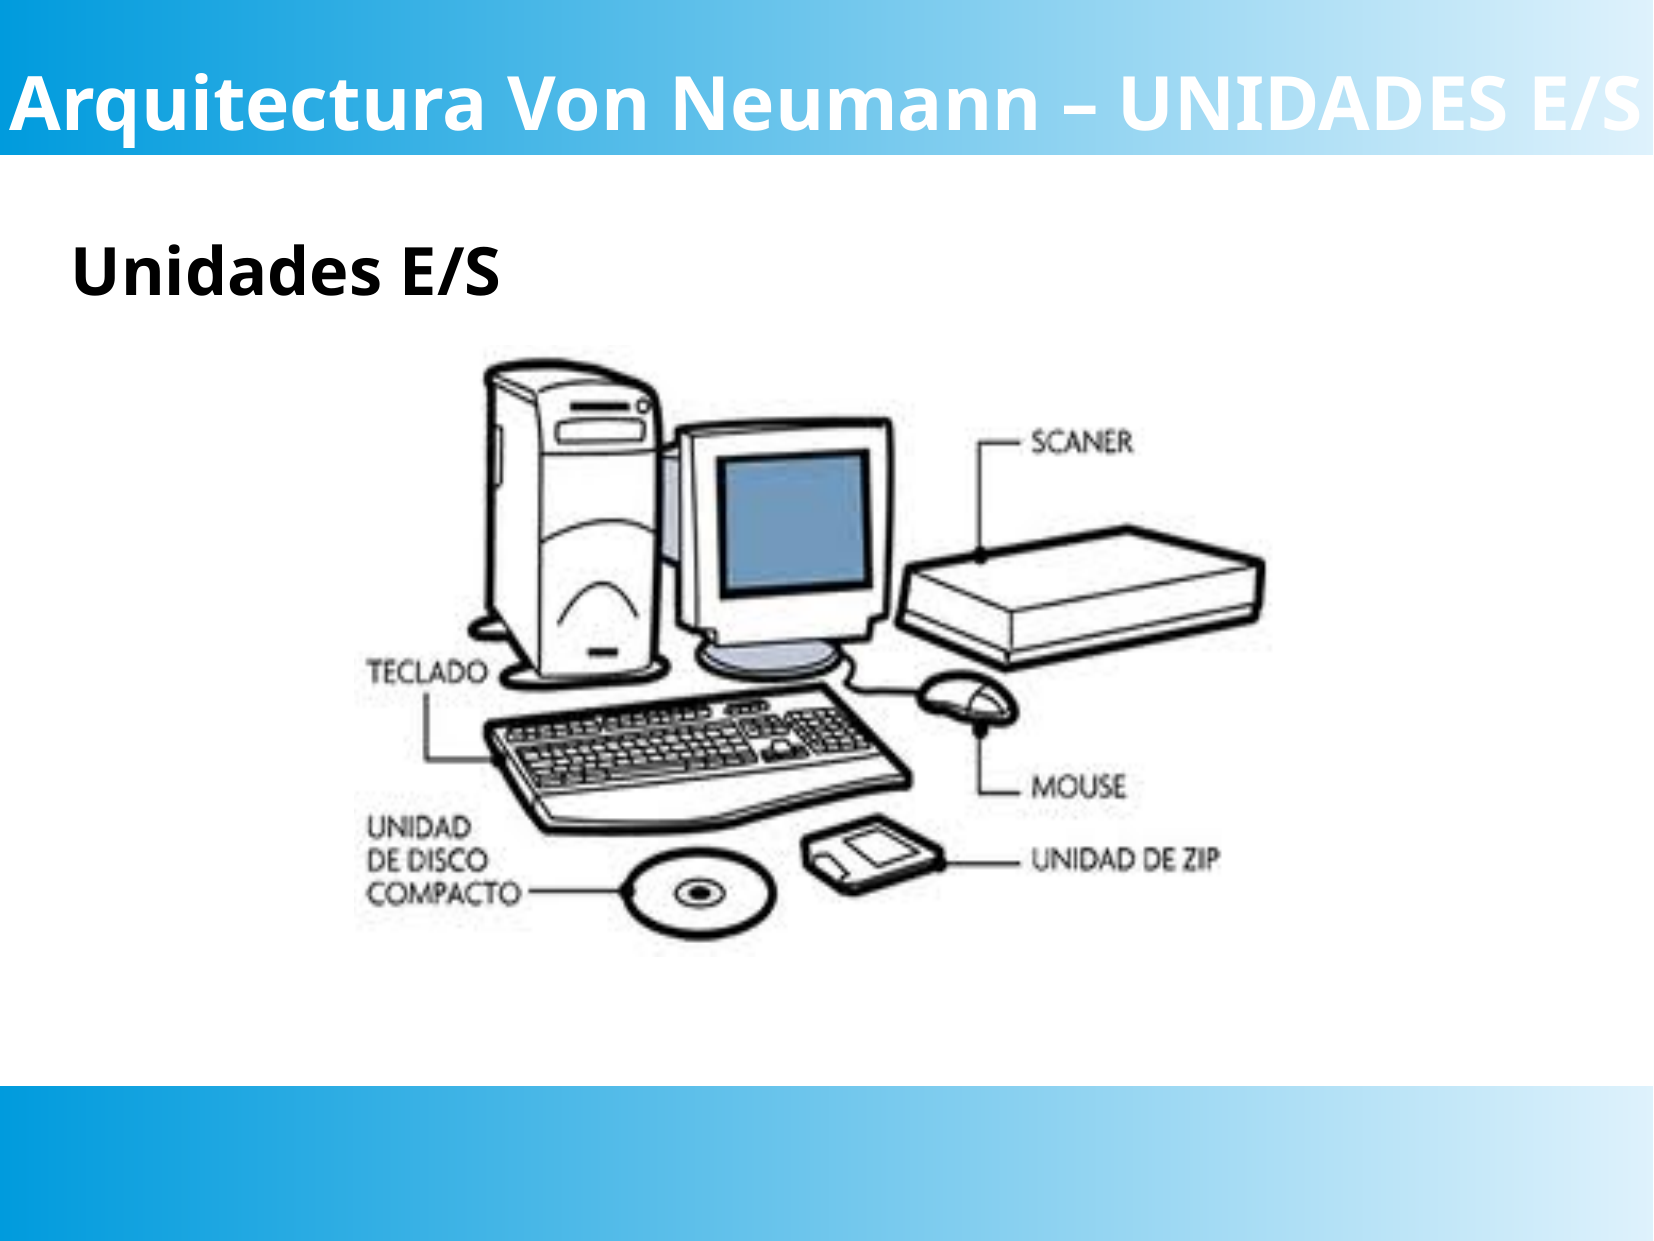

# Arquitectura Von Neumann – UNIDADES E/S
Unidades E/S